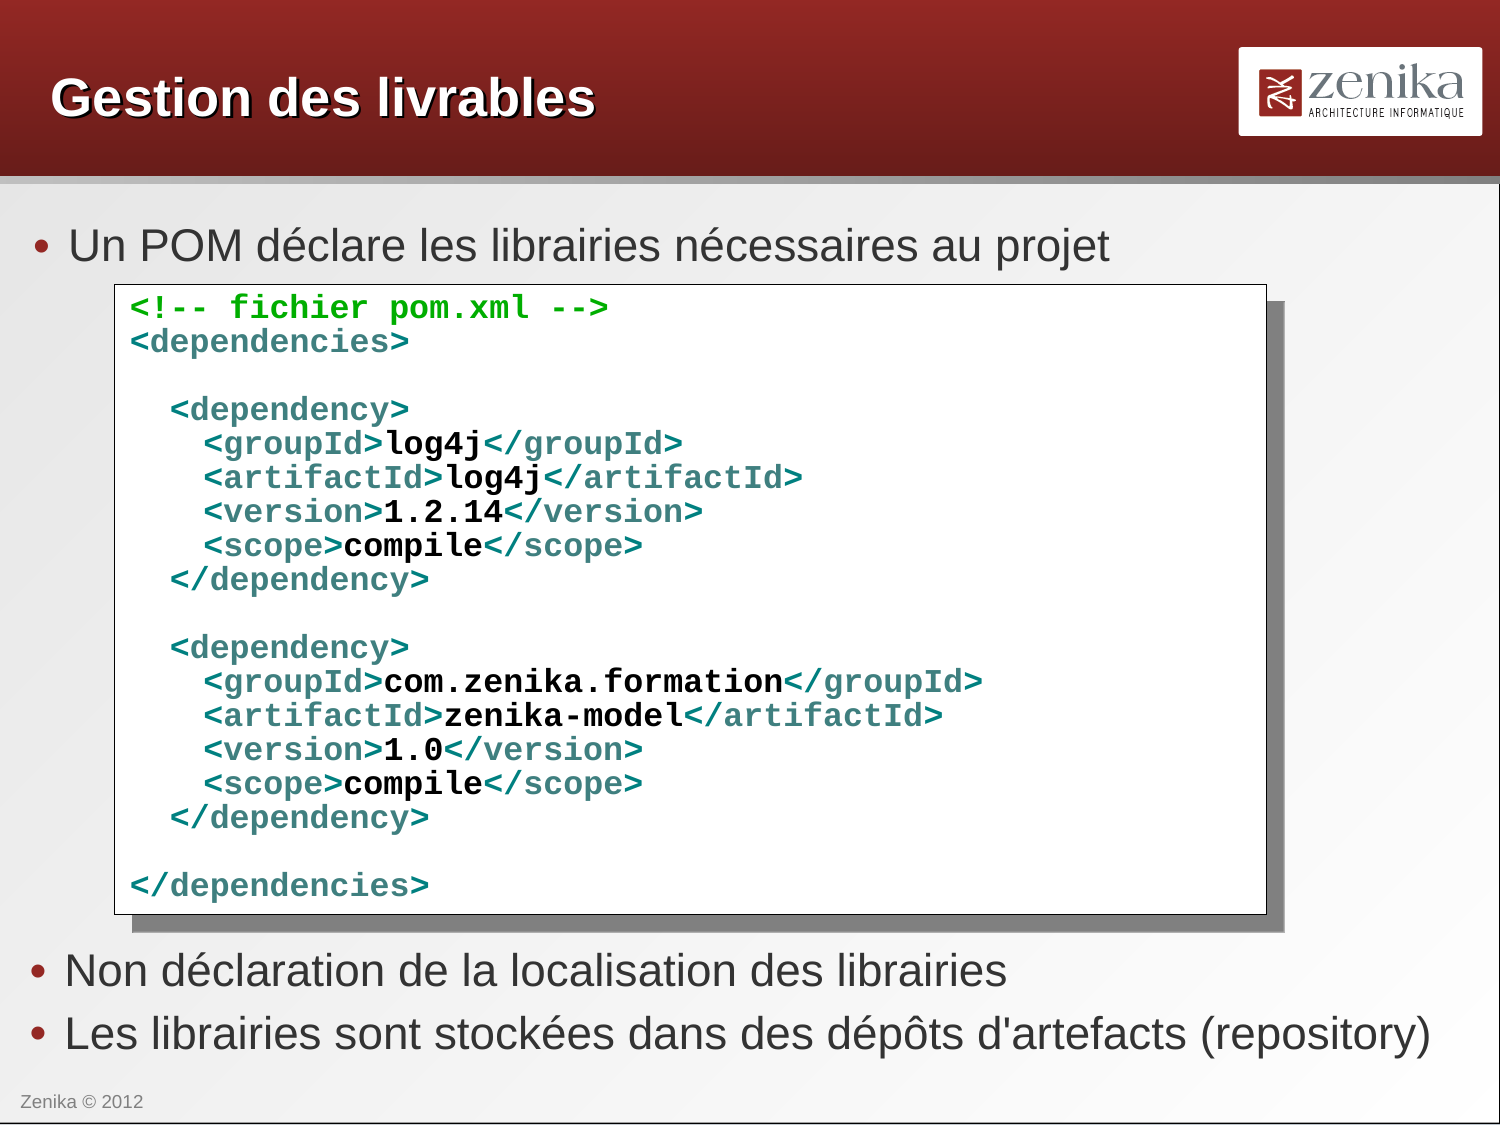

# Gestion des livrables
Un POM déclare les librairies nécessaires au projet
<!-- fichier pom.xml -->
<dependencies>
 <dependency>
	<groupId>log4j</groupId>
	<artifactId>log4j</artifactId>
	<version>1.2.14</version>
	<scope>compile</scope>
 </dependency>
 <dependency>
	<groupId>com.zenika.formation</groupId>
	<artifactId>zenika-model</artifactId>
	<version>1.0</version>
	<scope>compile</scope>
 </dependency>
</dependencies>
Non déclaration de la localisation des librairies
Les librairies sont stockées dans des dépôts d'artefacts (repository)